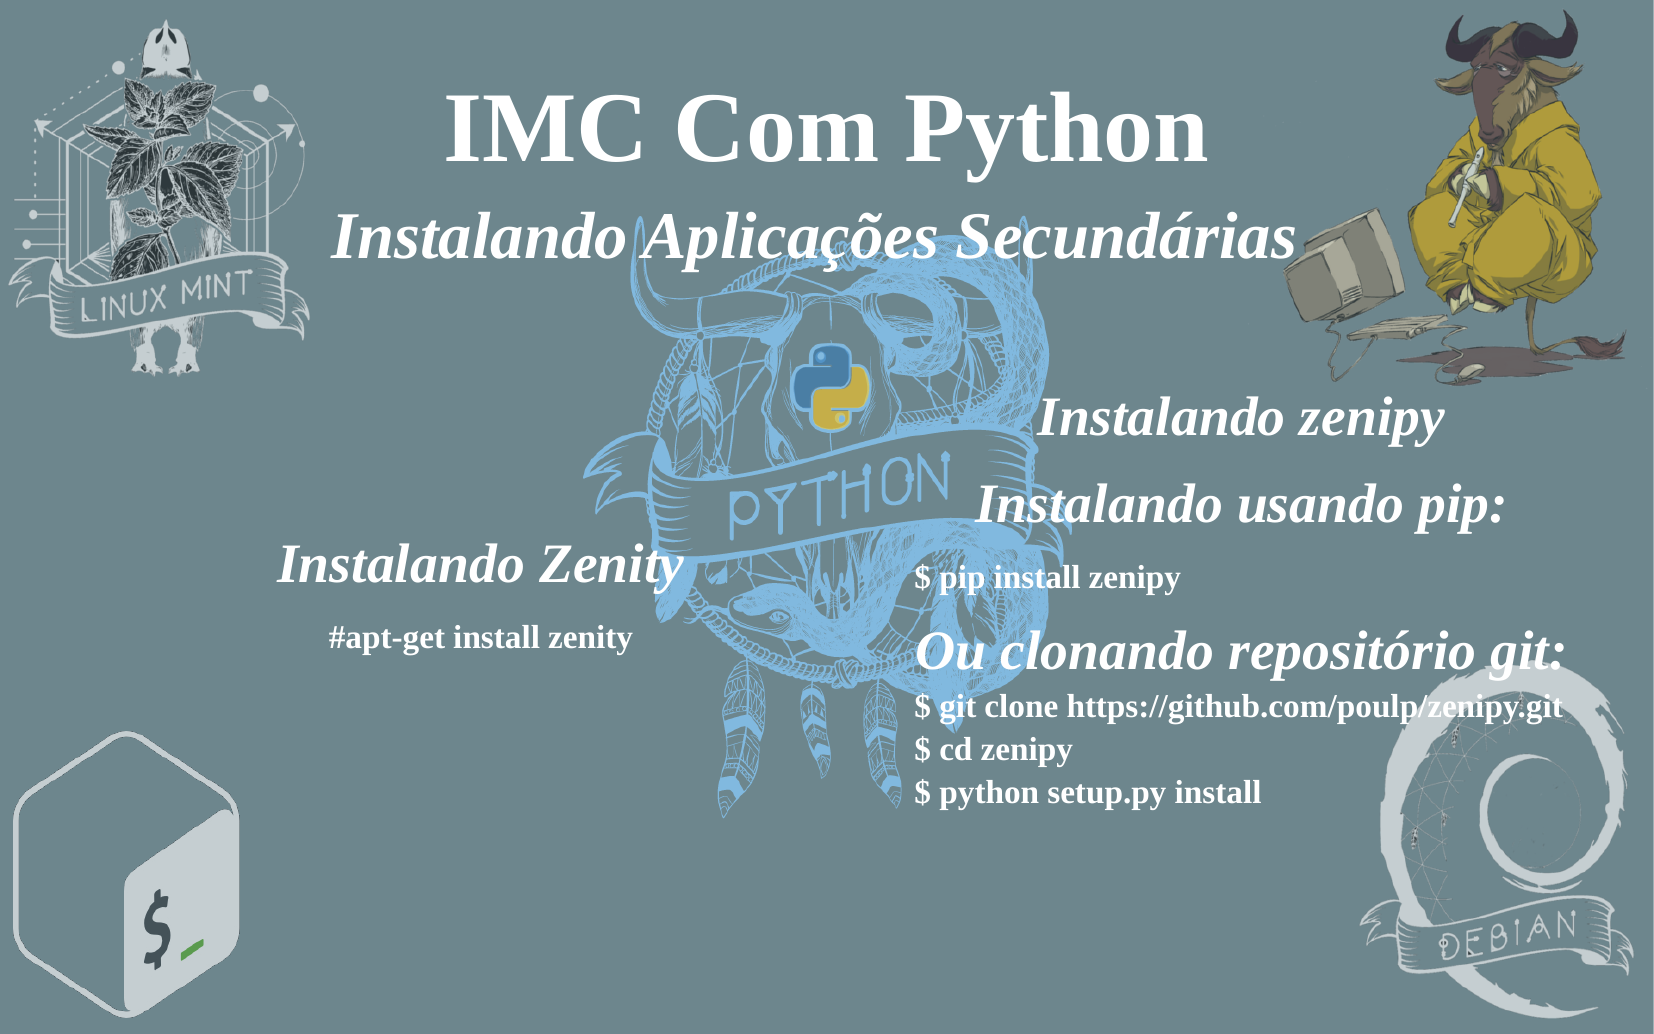

# IMC Com Python
Instalando Aplicações Secundárias
Instalando Zenity
#apt-get install zenity
Instalando zenipy
Instalando usando pip:
$ pip install zenipy
Ou clonando repositório git:
$ git clone https://github.com/poulp/zenipy.git
$ cd zenipy
$ python setup.py install